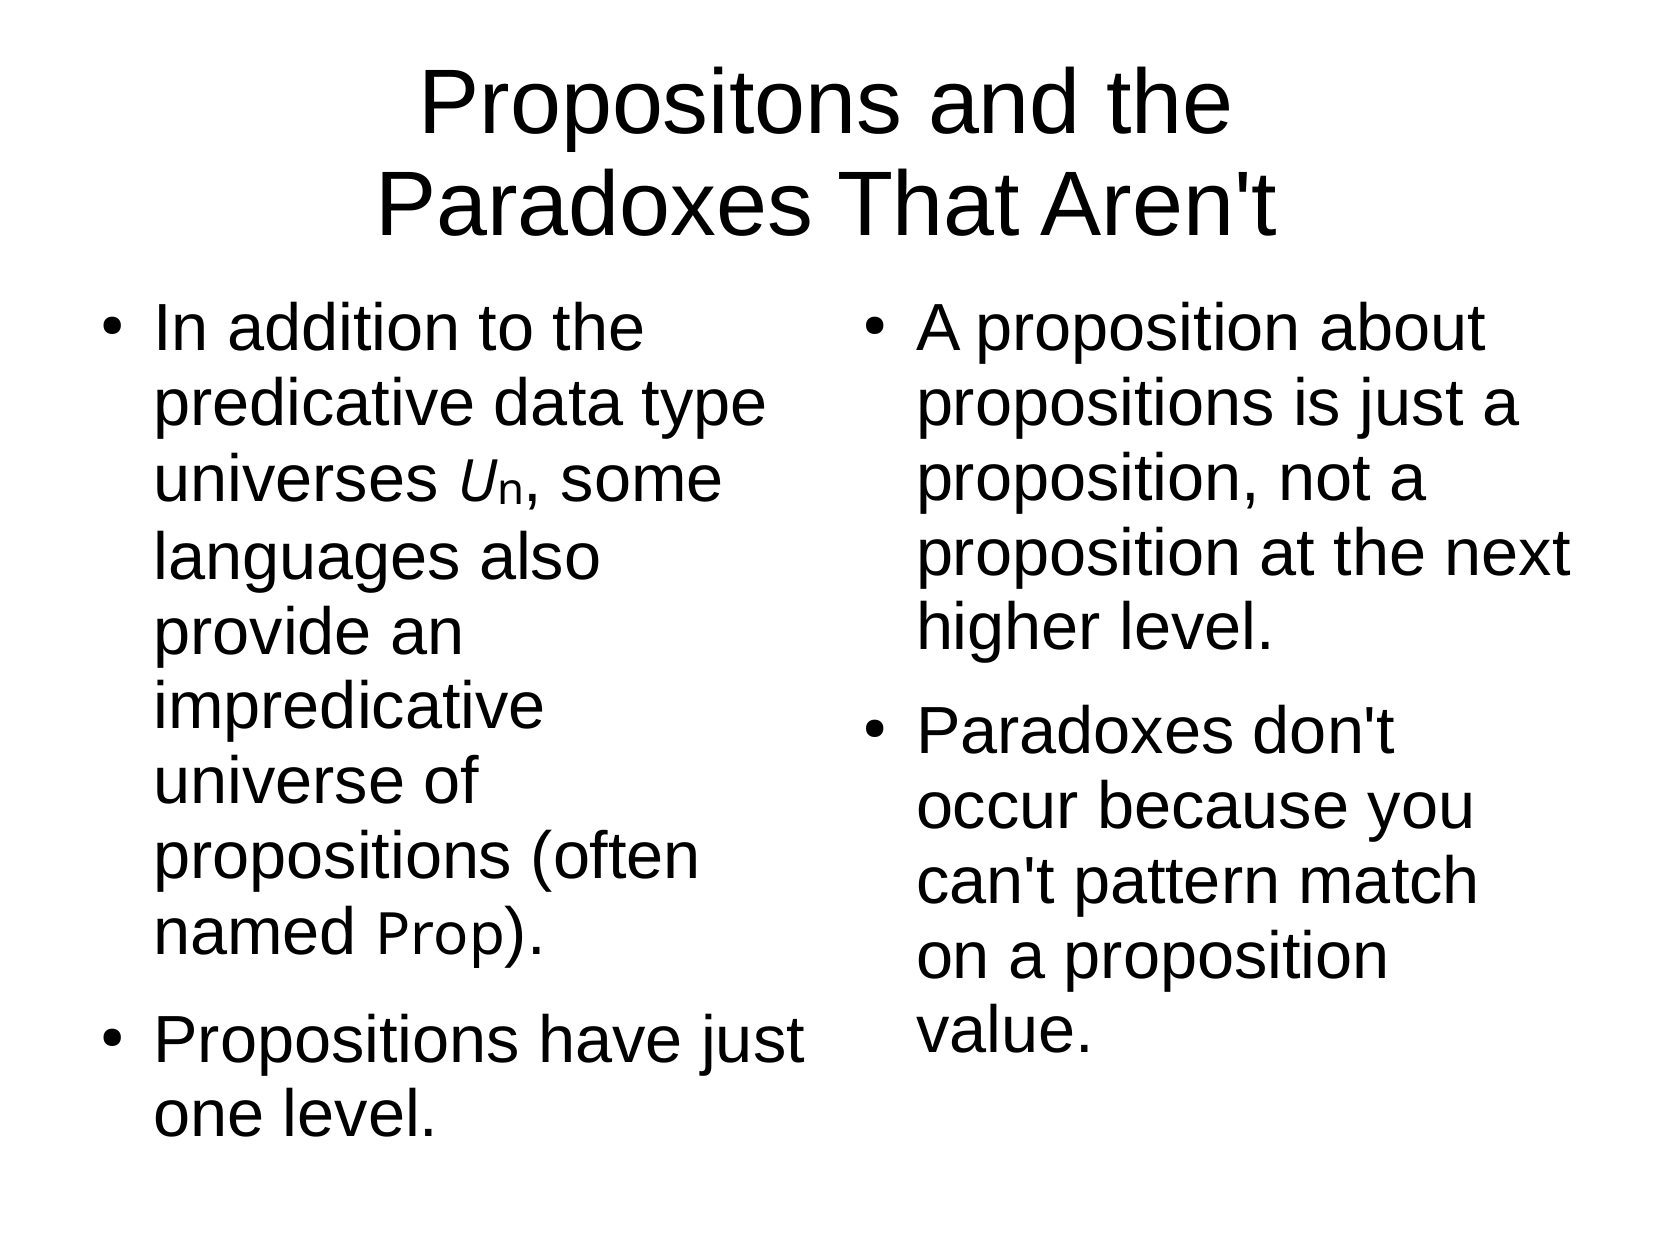

# Propositons and the Paradoxes That Aren't
In addition to the predicative data type universes Un, some languages also provide an impredicative universe of propositions (often named Prop).
Propositions have just one level.
A proposition about propositions is just a proposition, not a proposition at the next higher level.
Paradoxes don't occur because you can't pattern match on a proposition value.